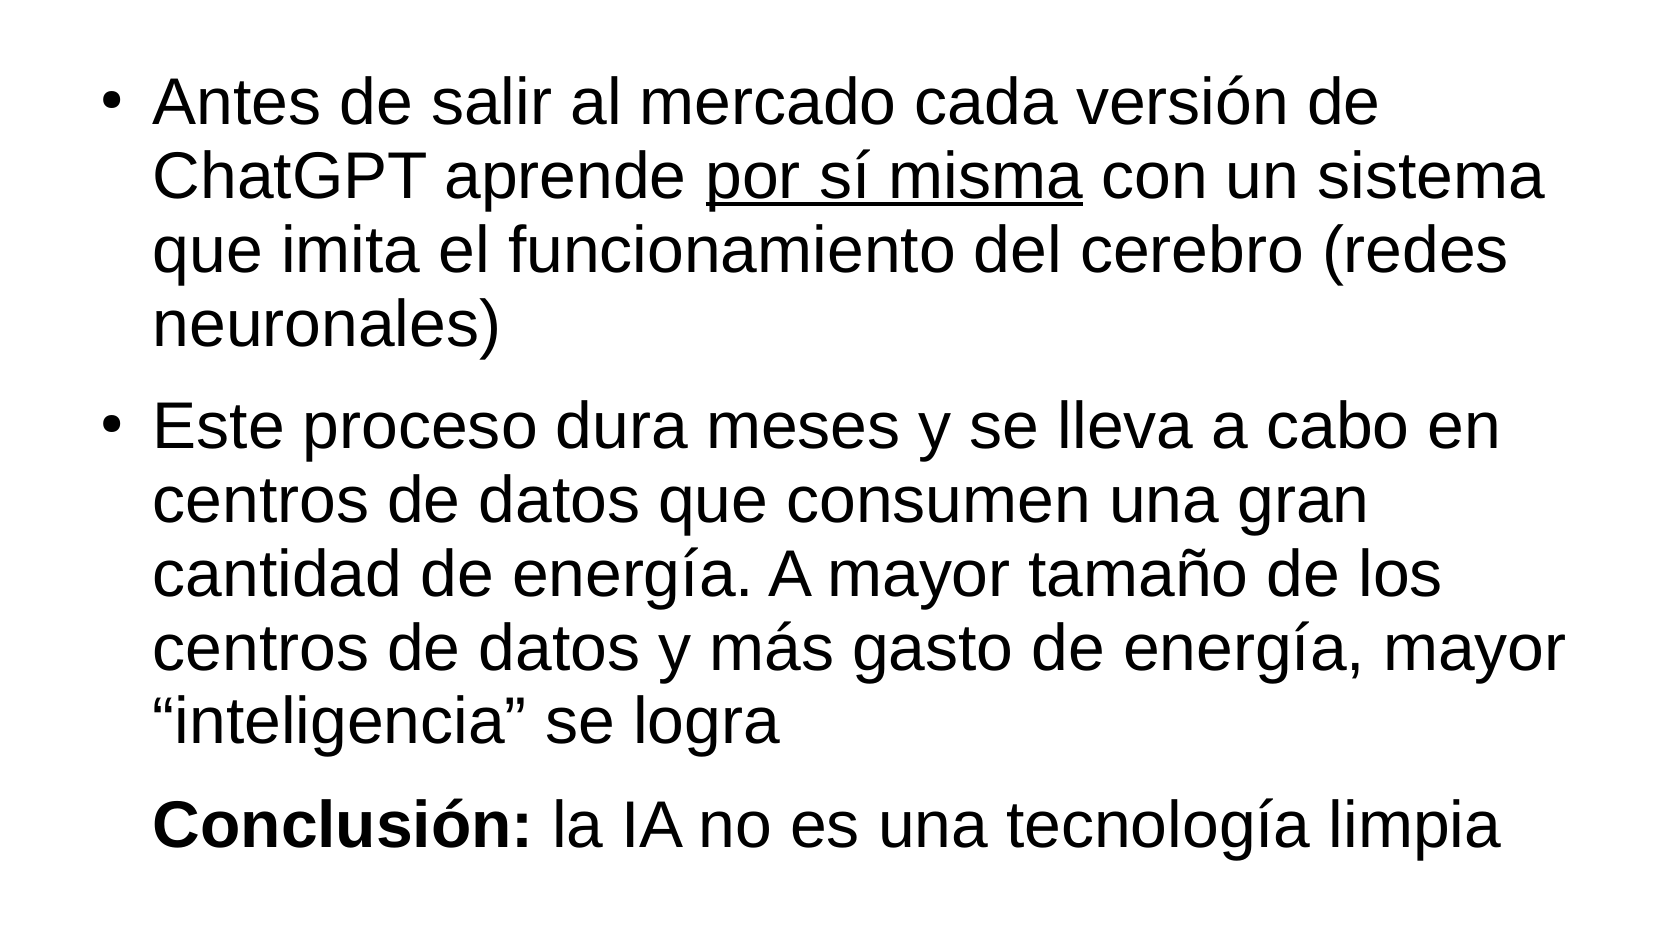

# Antes de salir al mercado cada versión de ChatGPT aprende por sí misma con un sistema que imita el funcionamiento del cerebro (redes neuronales)
Este proceso dura meses y se lleva a cabo en centros de datos que consumen una gran cantidad de energía. A mayor tamaño de los centros de datos y más gasto de energía, mayor “inteligencia” se logra
Conclusión: la IA no es una tecnología limpia